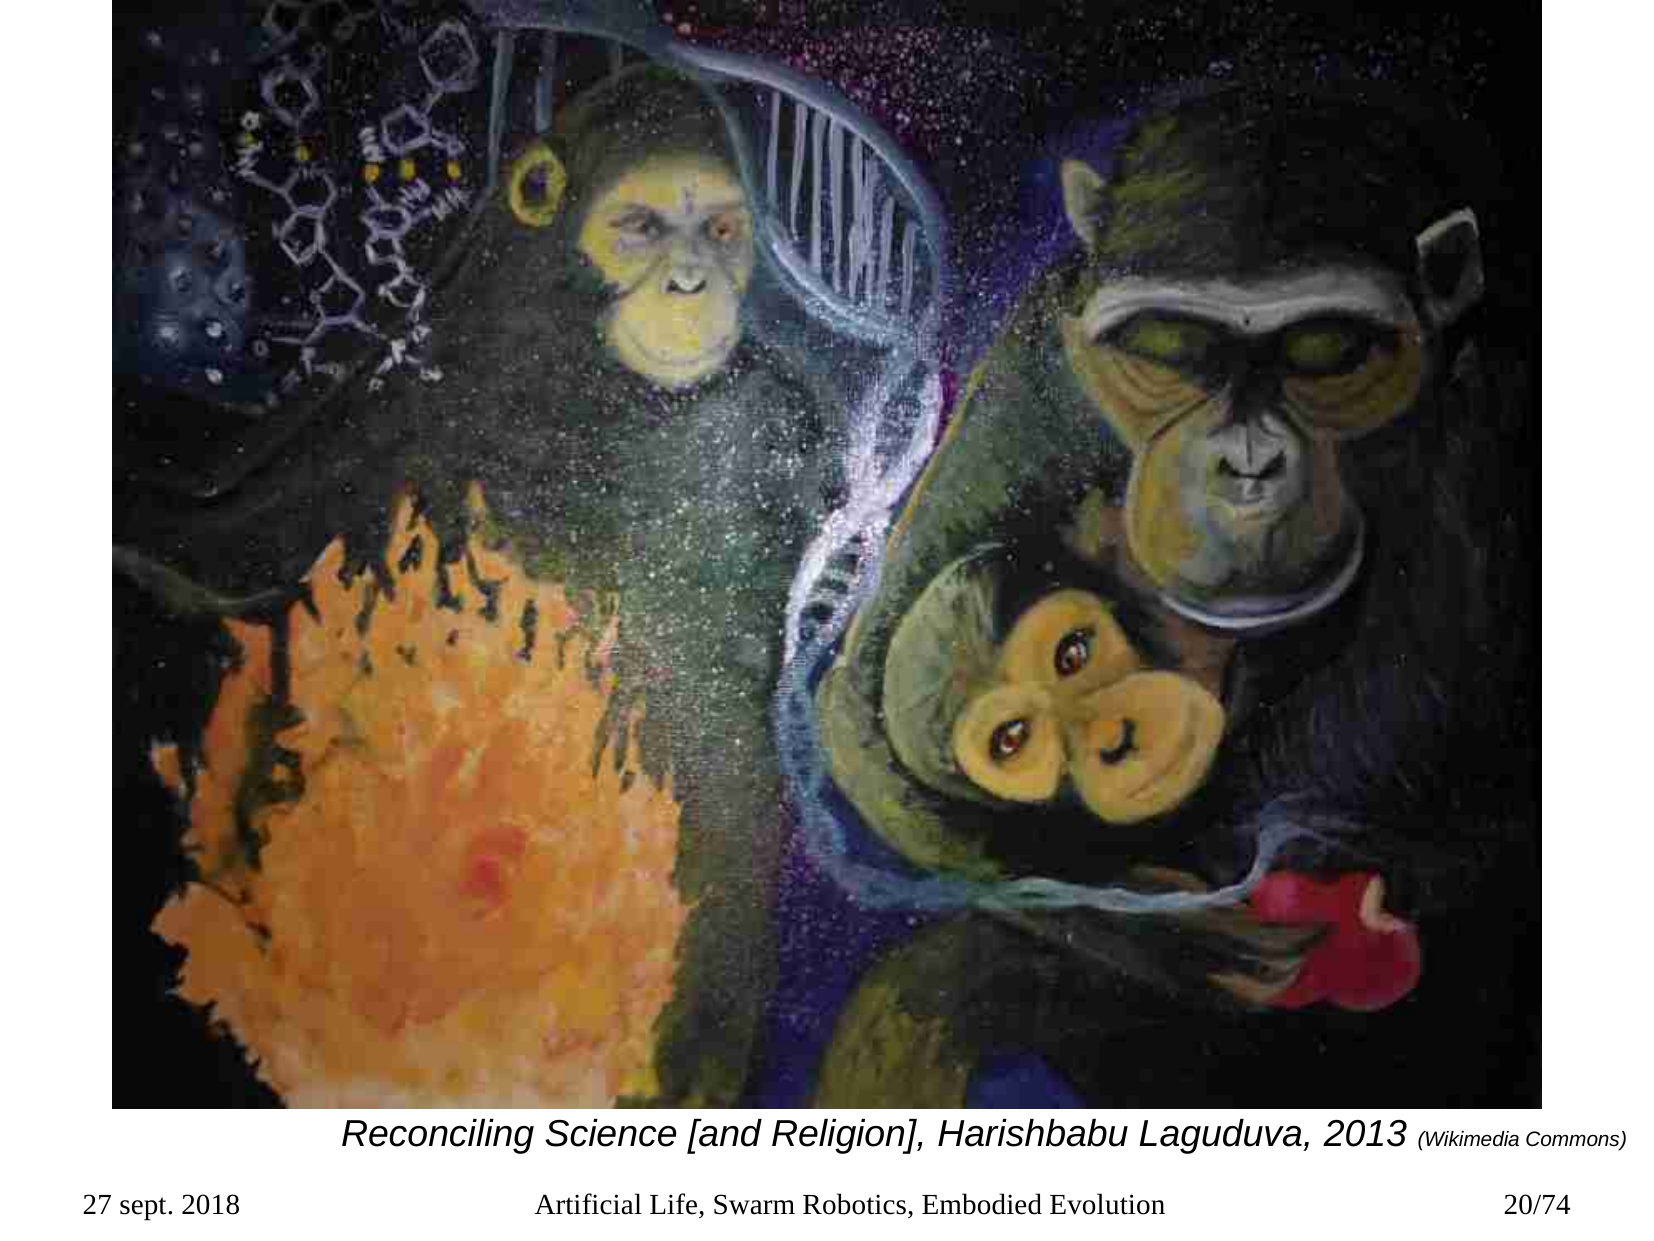

Reconciling Science [and Religion], Harishbabu Laguduva, 2013 (Wikimedia Commons)
27 sept. 2018
Artificial Life, Swarm Robotics, Embodied Evolution
20